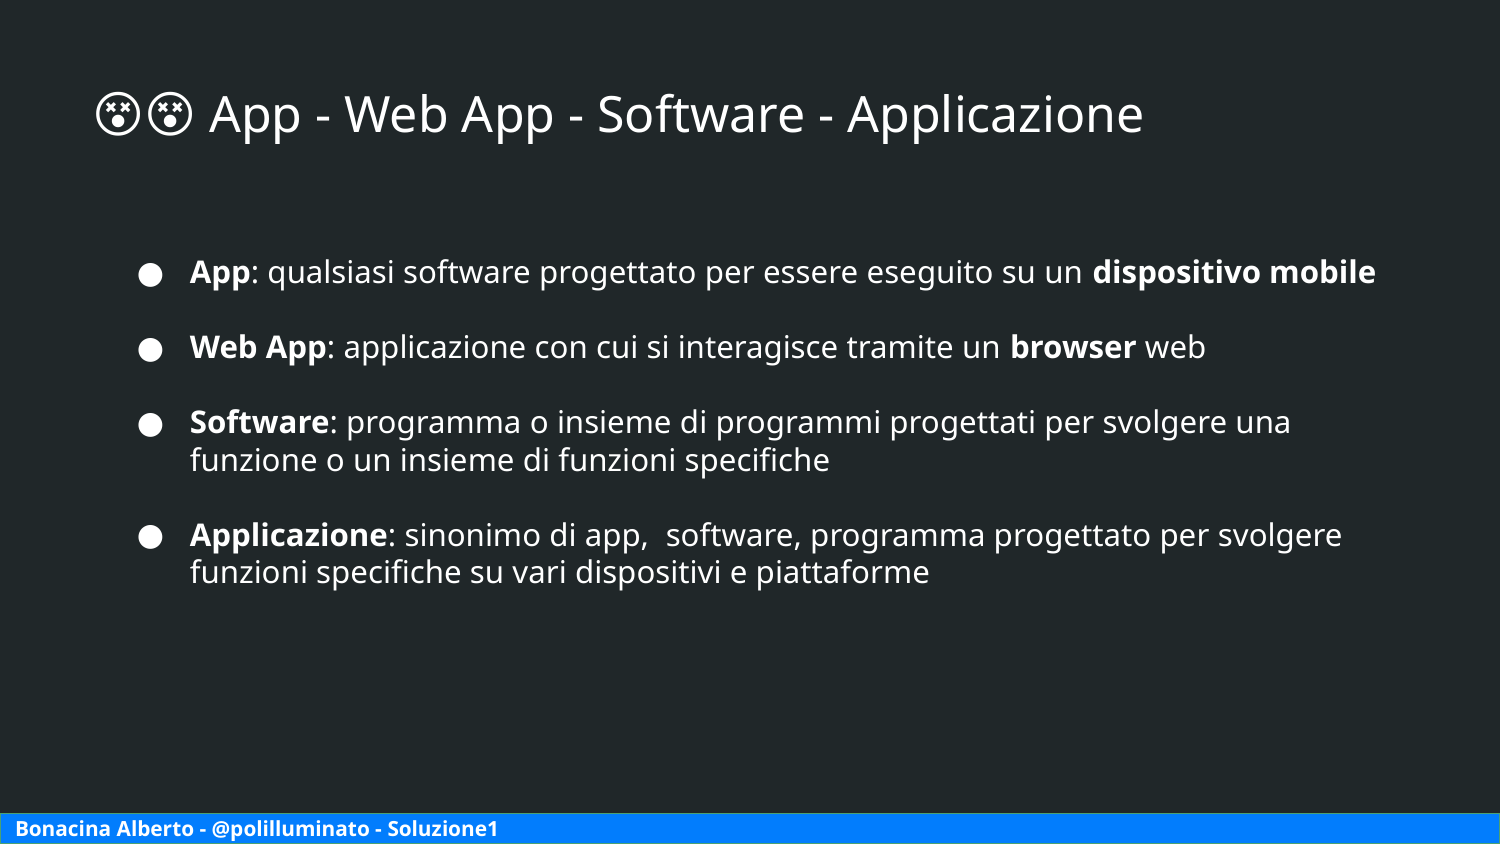

😵‍💫 App - Web App - Software - Applicazione
App: qualsiasi software progettato per essere eseguito su un dispositivo mobile
Web App: applicazione con cui si interagisce tramite un browser web
Software: programma o insieme di programmi progettati per svolgere una funzione o un insieme di funzioni specifiche
Applicazione: sinonimo di app, software, programma progettato per svolgere funzioni specifiche su vari dispositivi e piattaforme
Bonacina Alberto - @polilluminato - Soluzione1